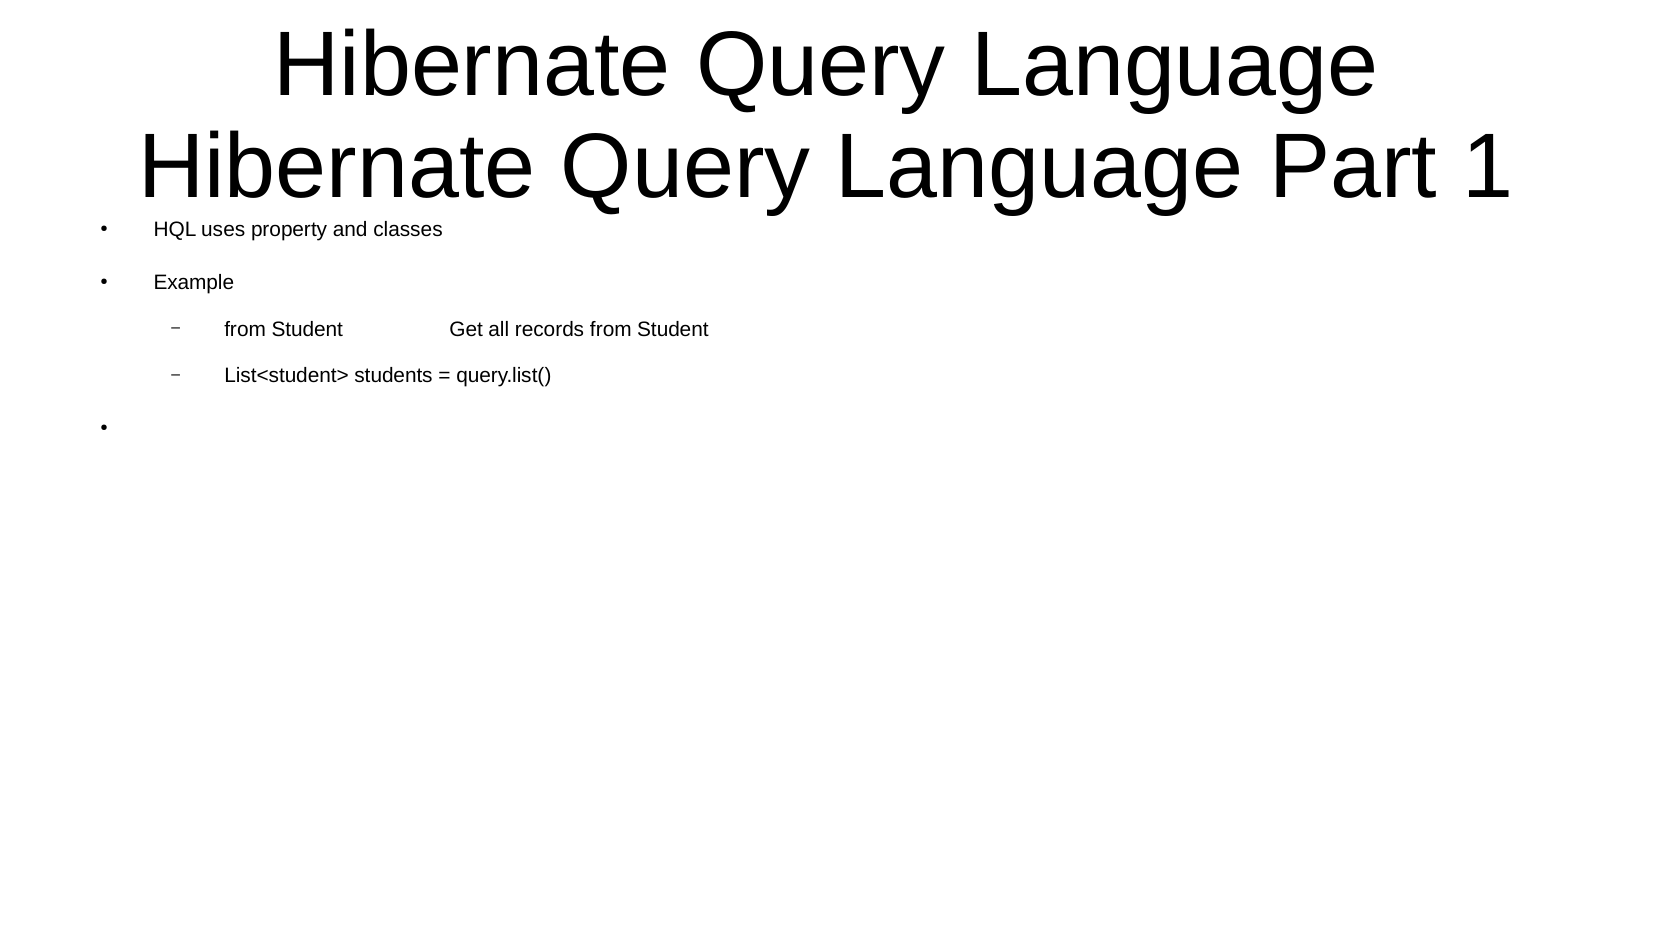

# Hibernate Query Language Hibernate Query Language Part 1
HQL uses property and classes
Example
from Student 		Get all records from Student
List<student> students = query.list()